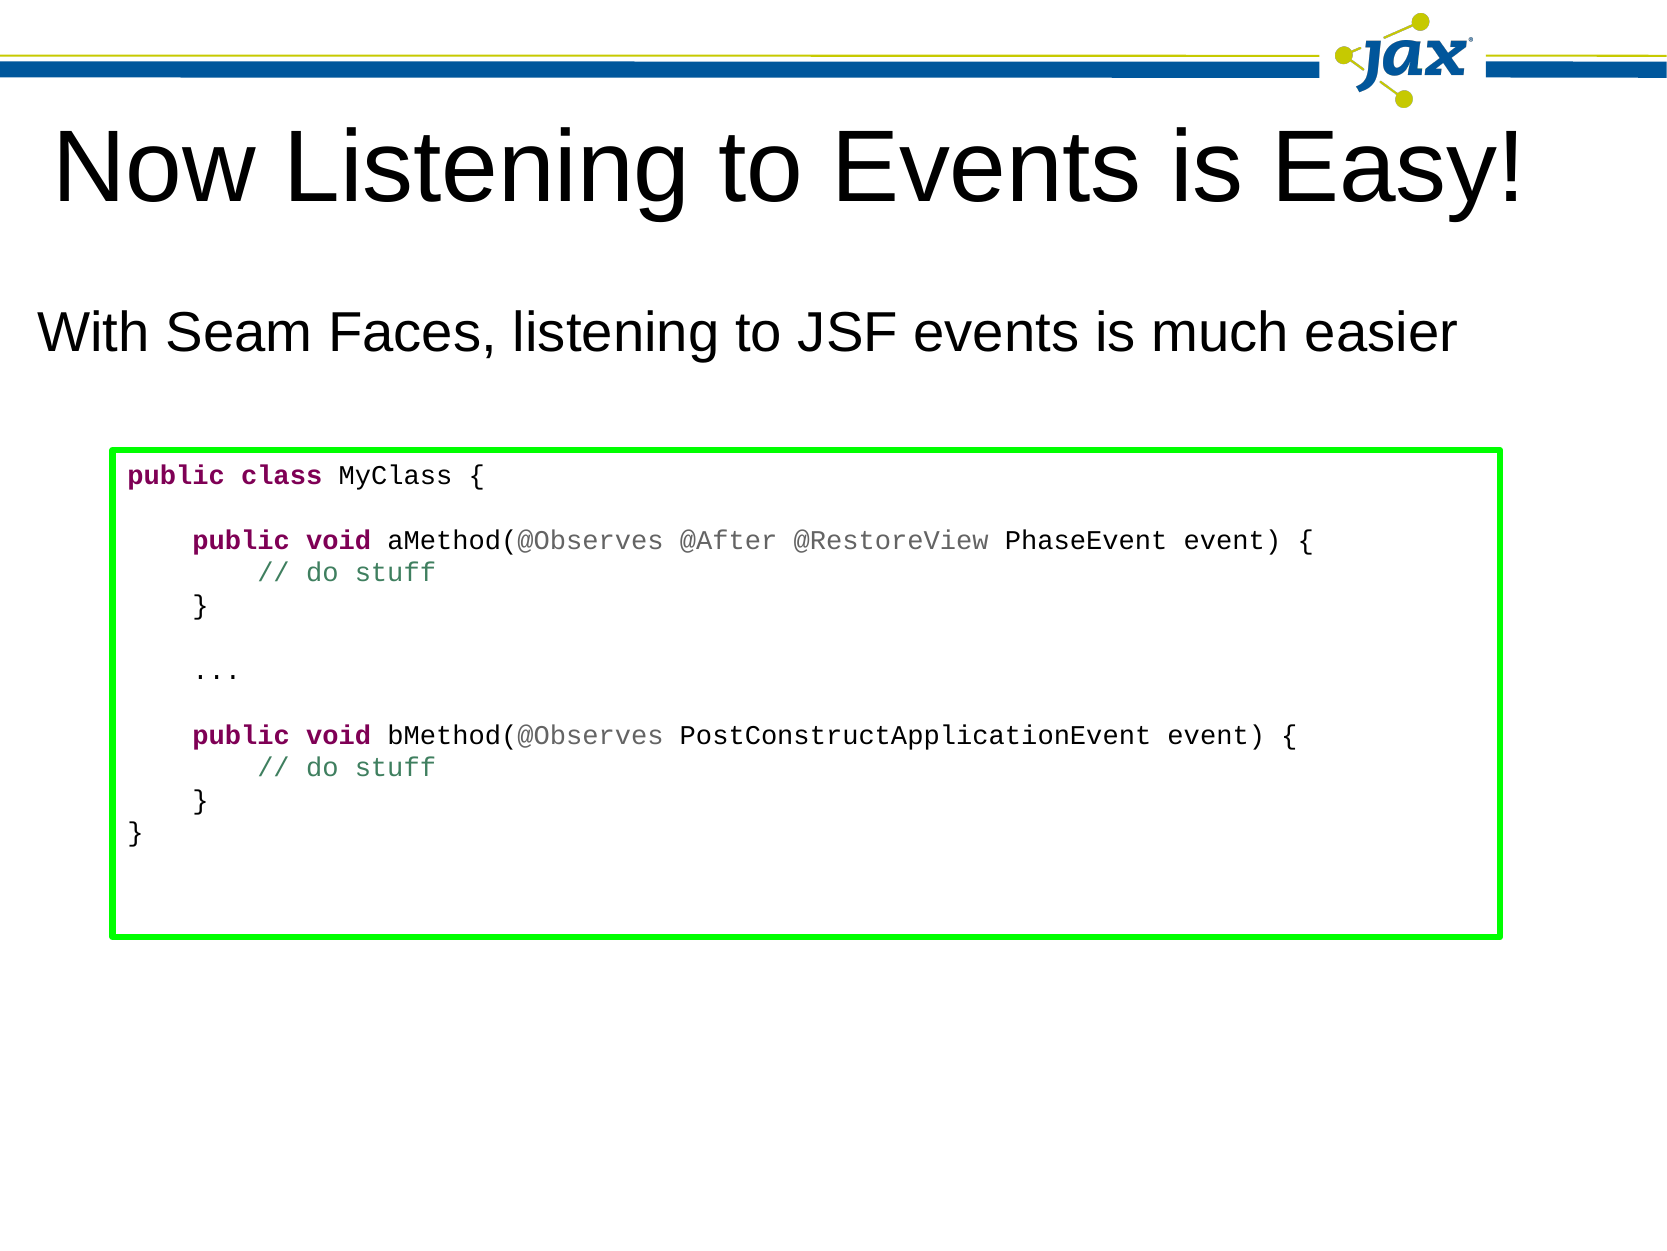

# Now Listening to Events is Easy!
With Seam Faces, listening to JSF events is much easier
public class MyClass {
 public void aMethod(@Observes @After @RestoreView PhaseEvent event) {
 // do stuff
 }
 ...
 public void bMethod(@Observes PostConstructApplicationEvent event) {
 // do stuff
 }
}